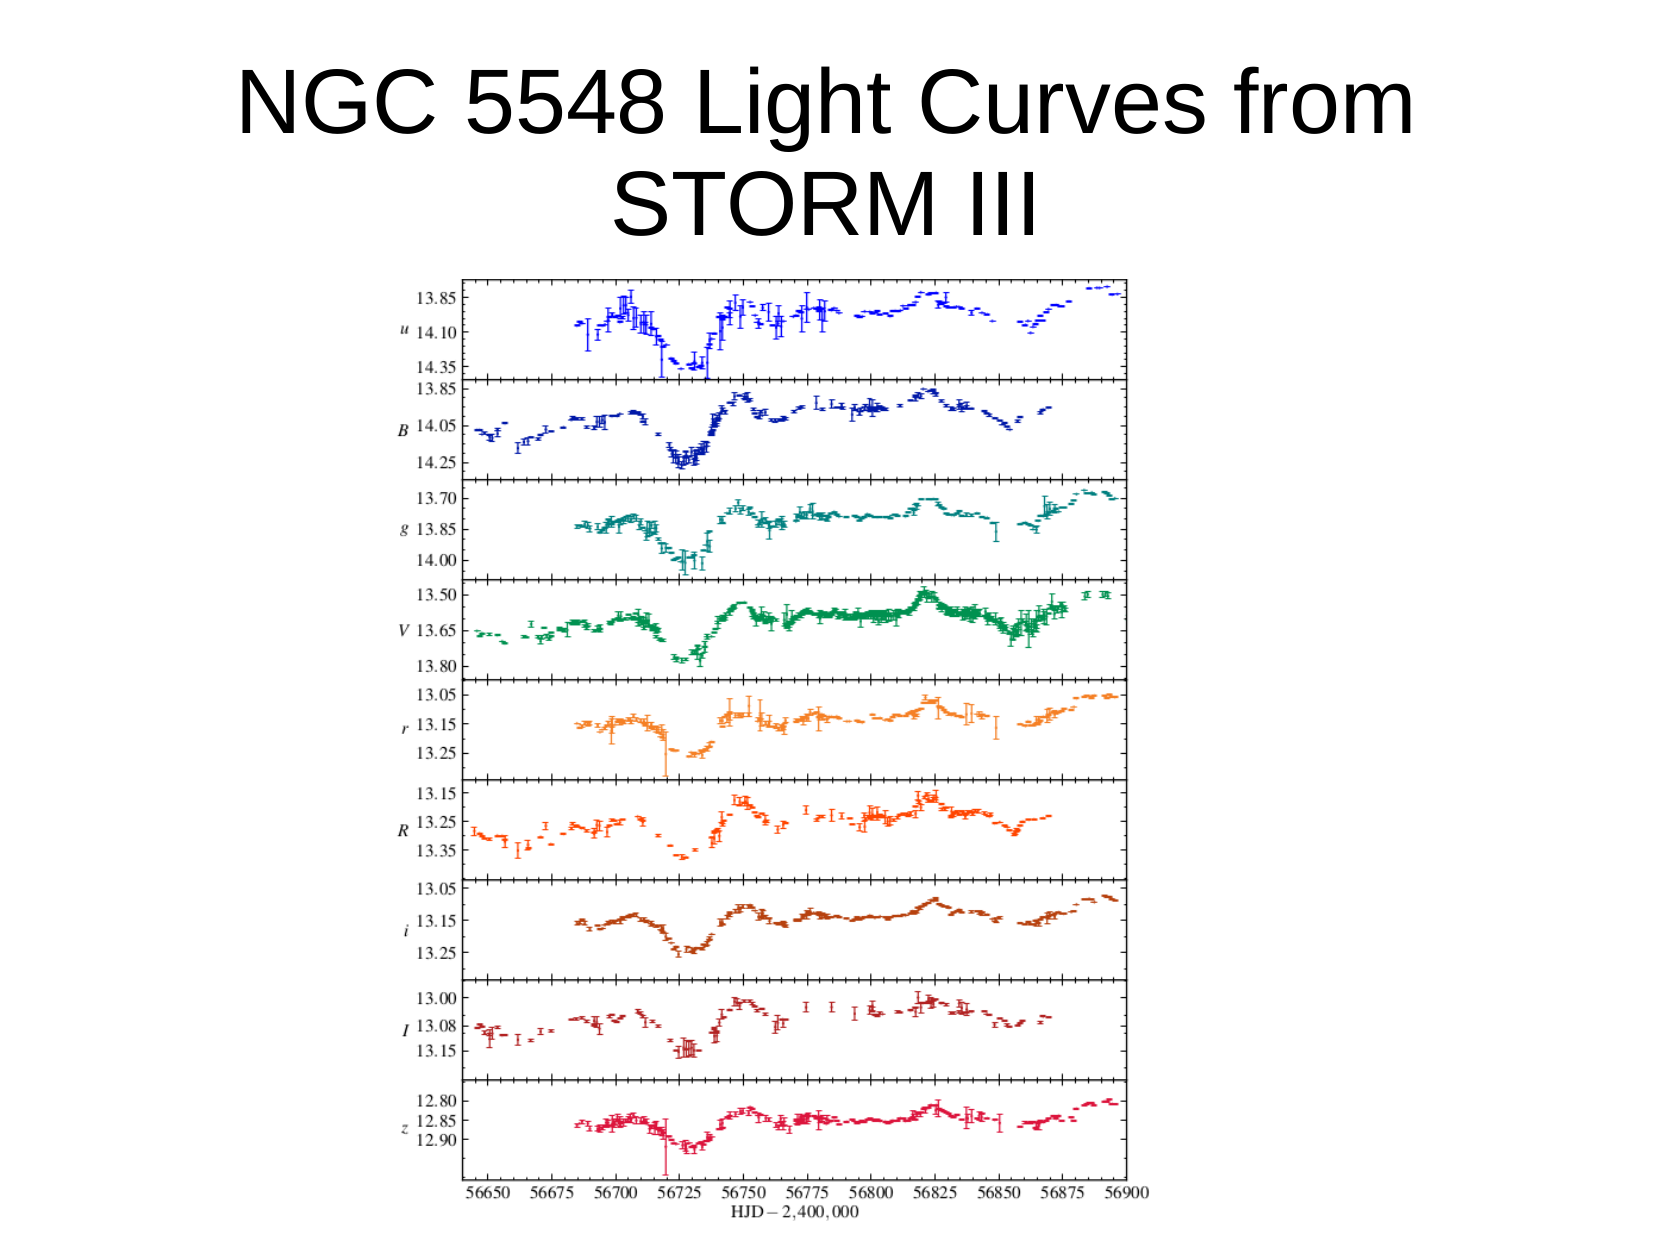

# NGC 5548 Light Curves from STORM III